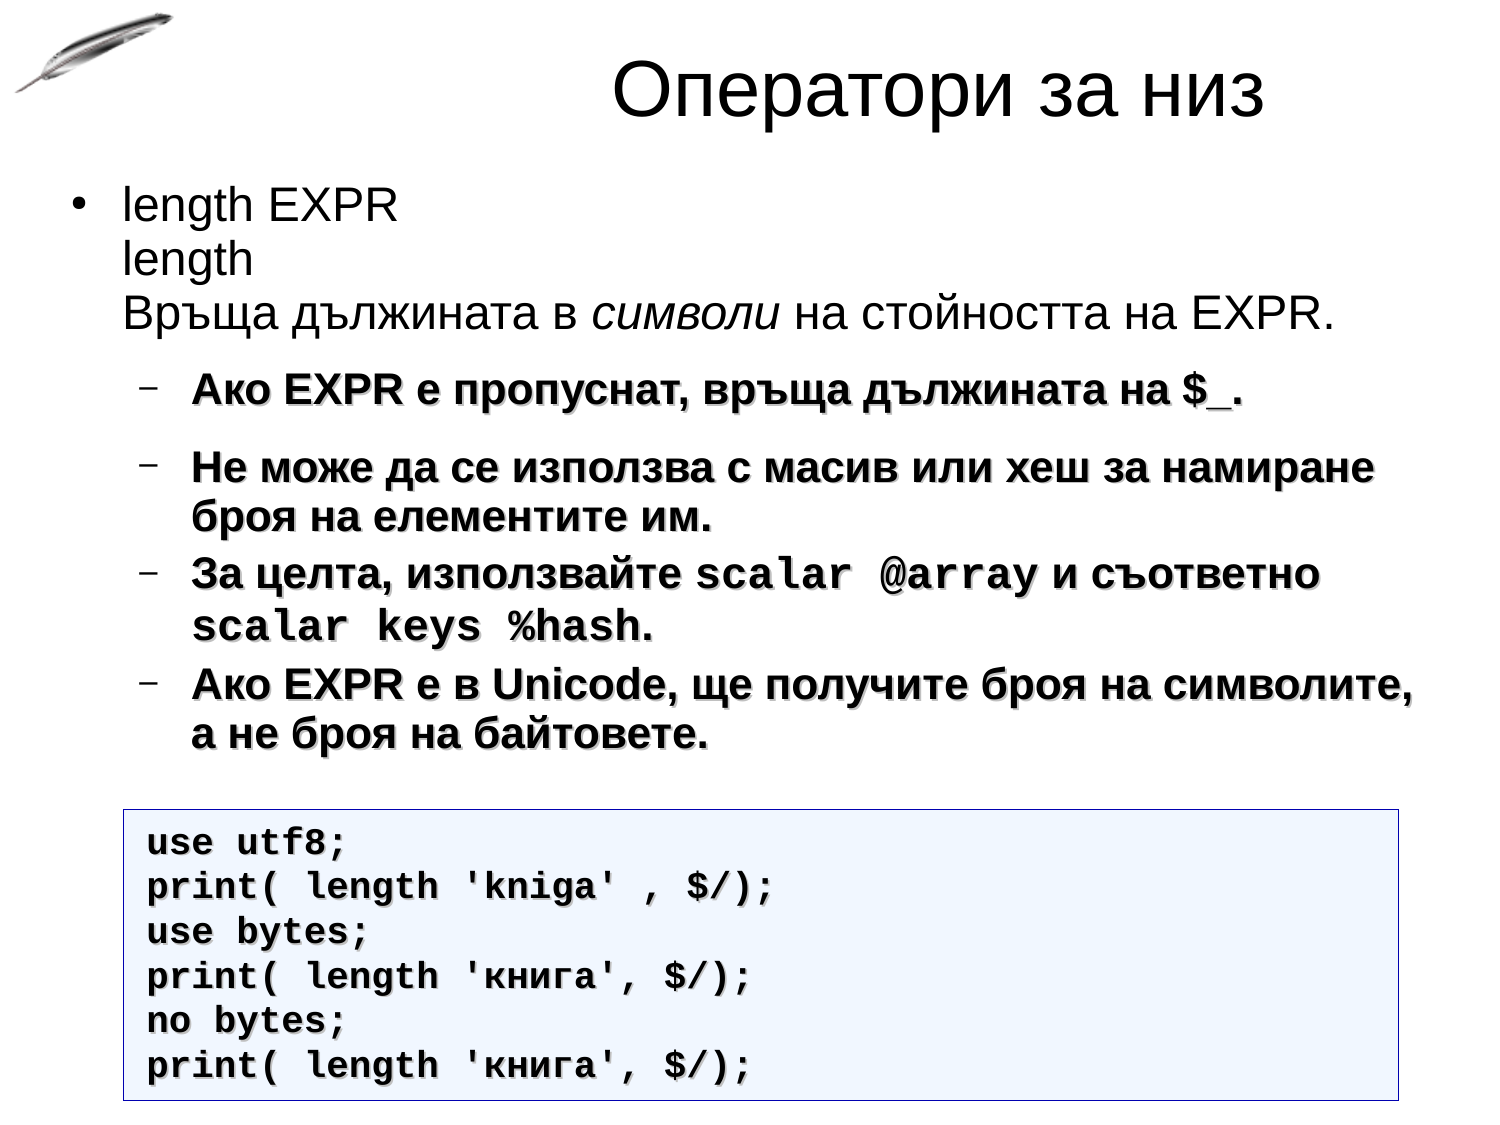

# Оператори за низ
length EXPR
length
Връща дължината в символи на стойността на EXPR.
Ако EXPR е пропуснат, връща дължината на $_.
Не може да се използва с масив или хеш за намиране броя на елементите им.
За целта, използвайте scalar @array и съответно scalar keys %hash.
Ако EXPR е в Unicode, ще получите броя на символите, а не броя на байтовете.
use utf8;
print( length 'kniga' , $/);
use bytes;
print( length 'книга', $/);
no bytes;
print( length 'книга', $/);